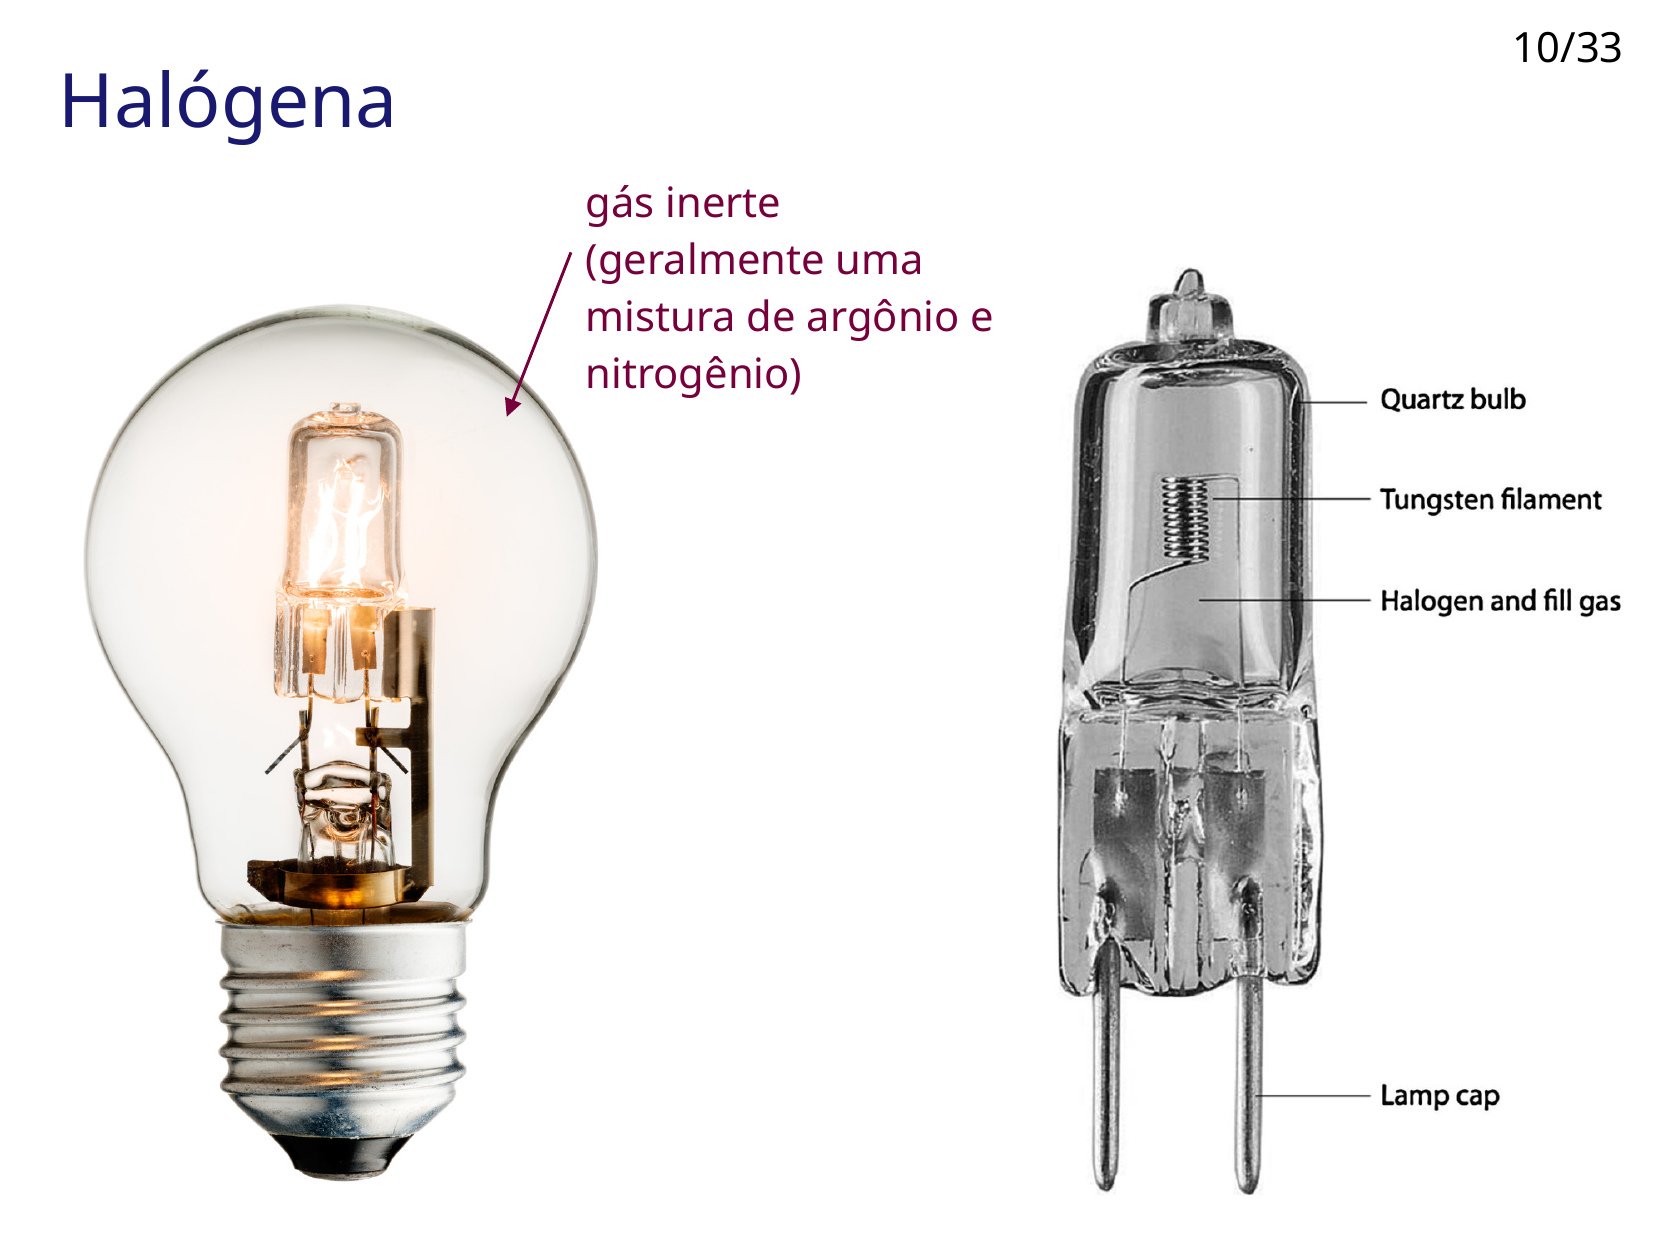

10
# Halógena
gás inerte (geralmente uma mistura de argônio e nitrogênio)